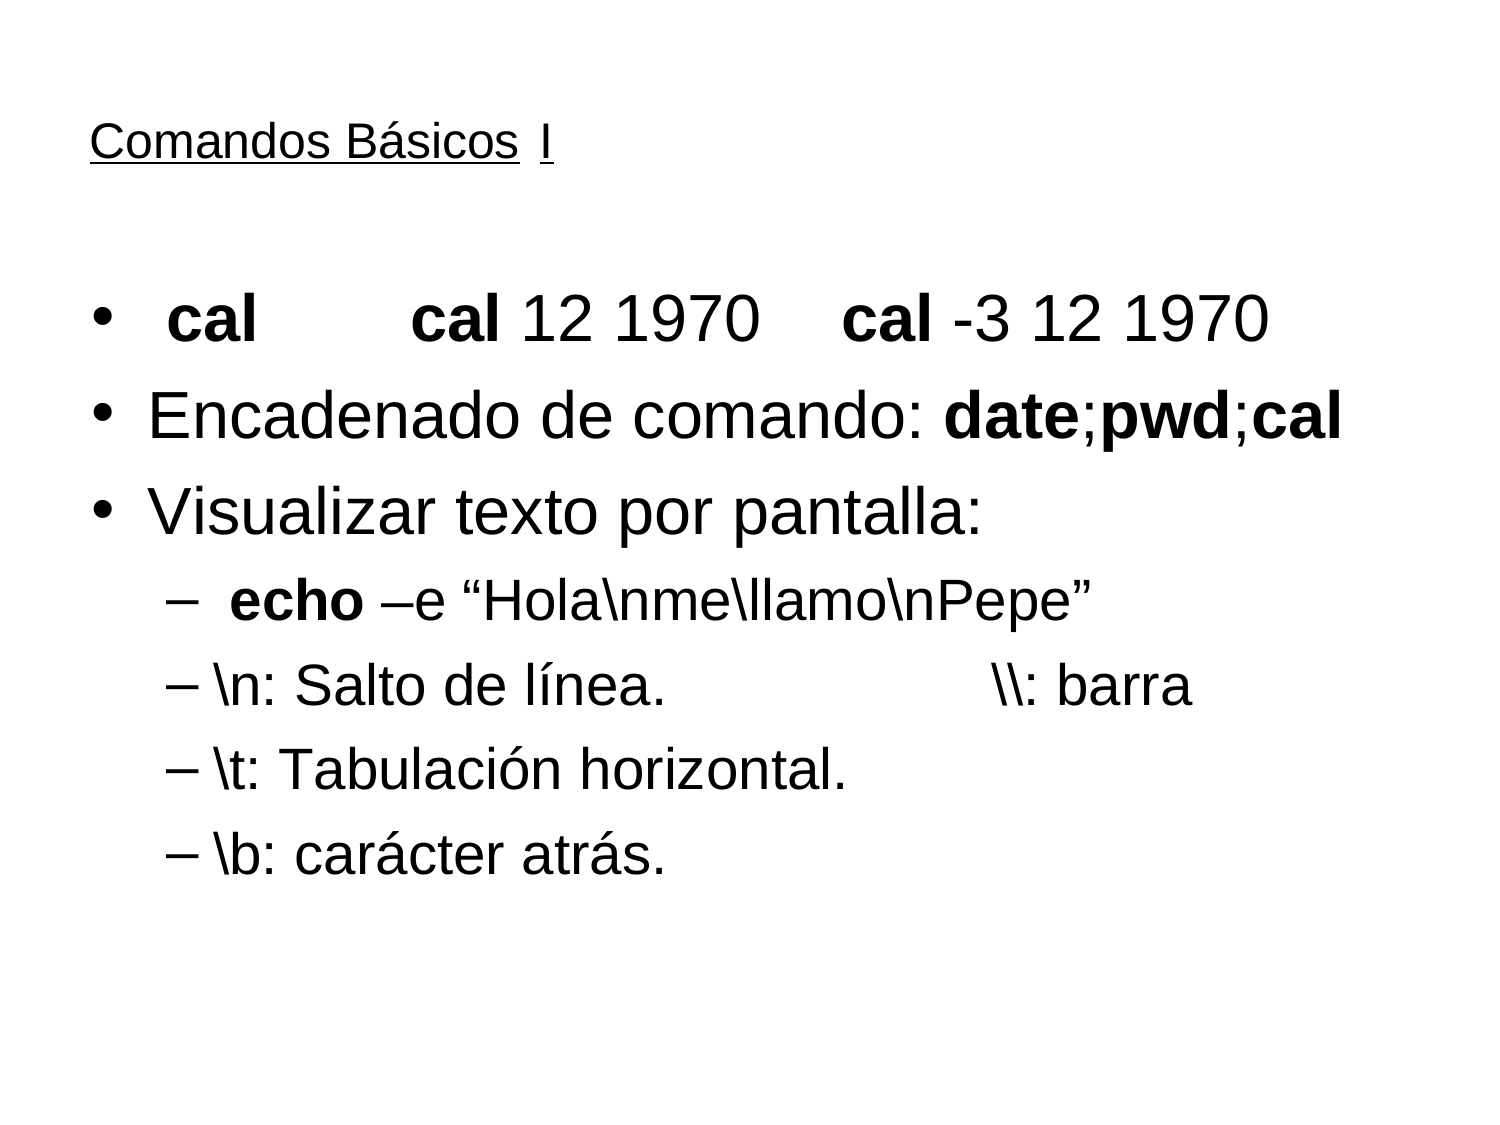

# Comandos Básicos	I
 cal	 cal 12 1970	cal -3 12 1970
Encadenado de comando: date;pwd;cal
Visualizar texto por pantalla:
 echo –e “Hola\nme\llamo\nPepe”
\n: Salto de línea.			\\: barra
\t: Tabulación horizontal.
\b: carácter atrás.